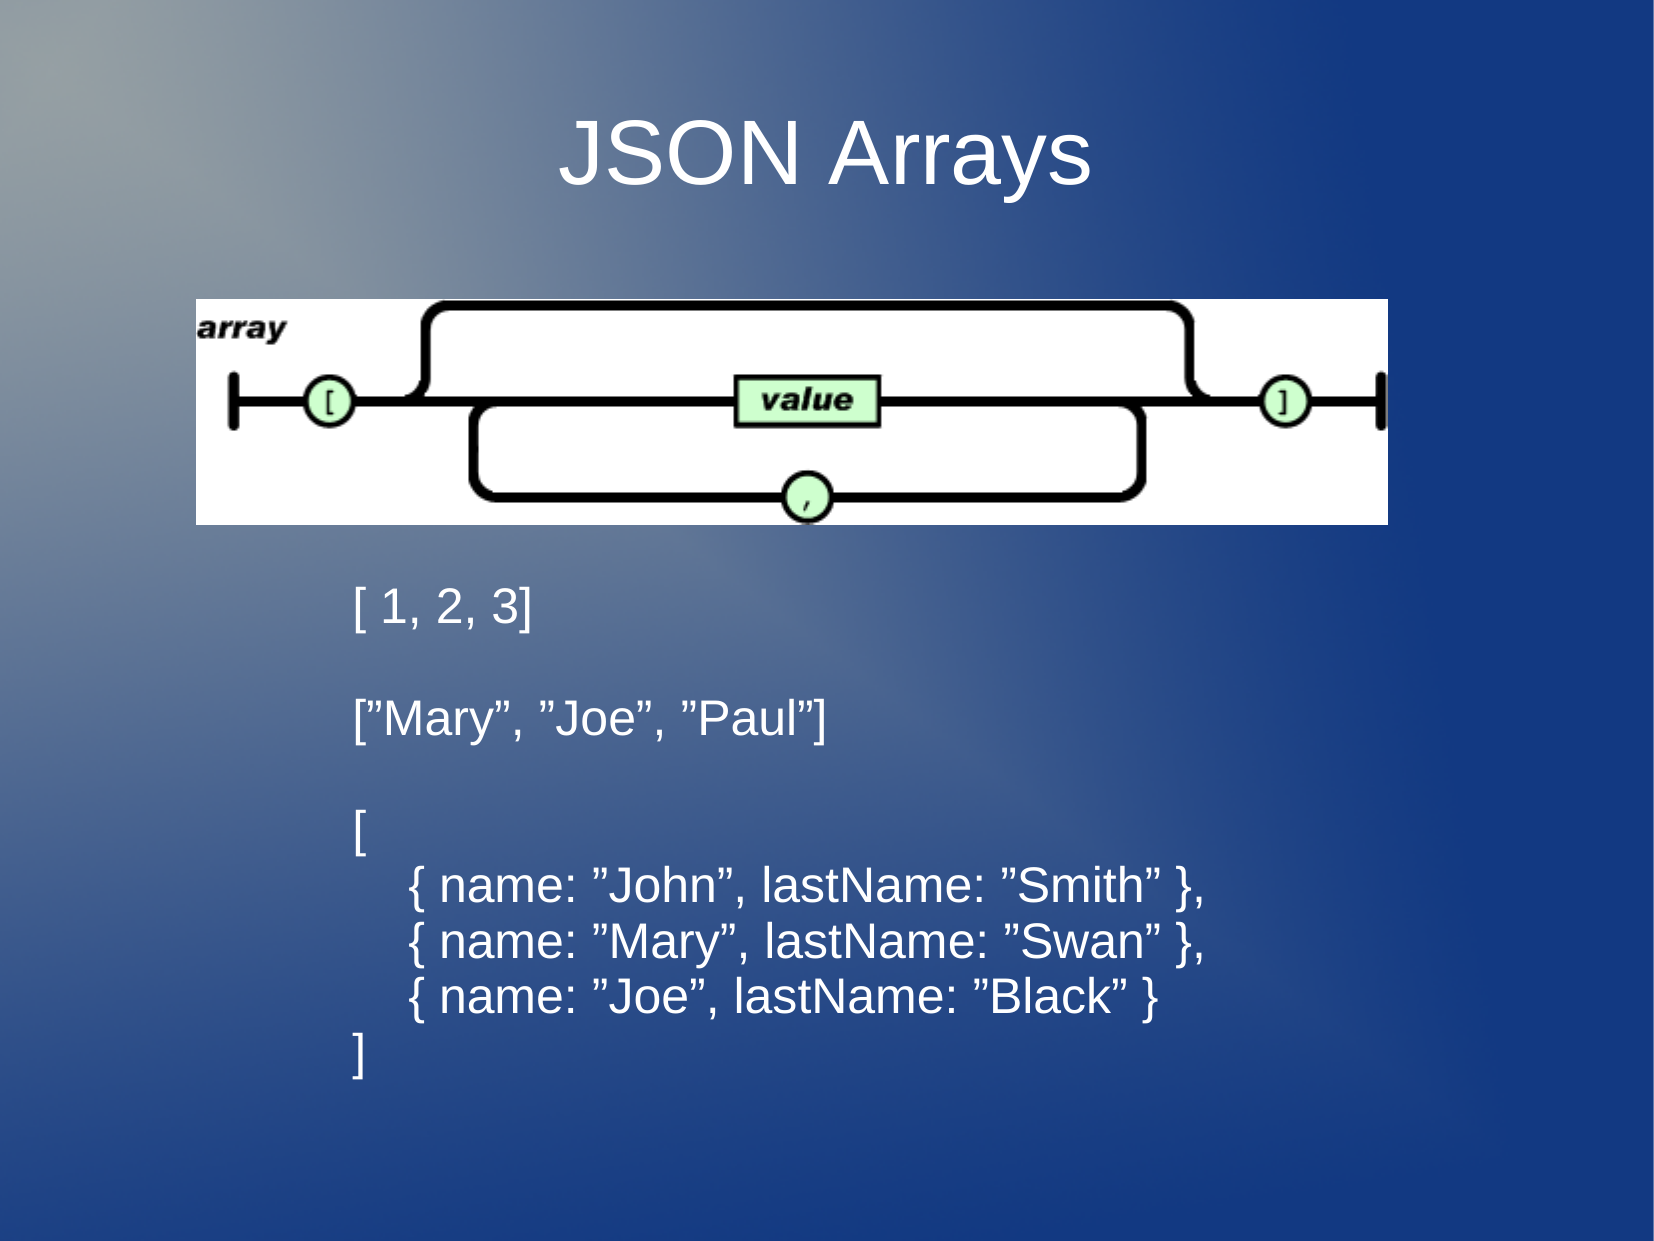

# JSON Arrays
[ 1, 2, 3]
[”Mary”, ”Joe”, ”Paul”]
[
 { name: ”John”, lastName: ”Smith” },
 { name: ”Mary”, lastName: ”Swan” },
 { name: ”Joe”, lastName: ”Black” }
]